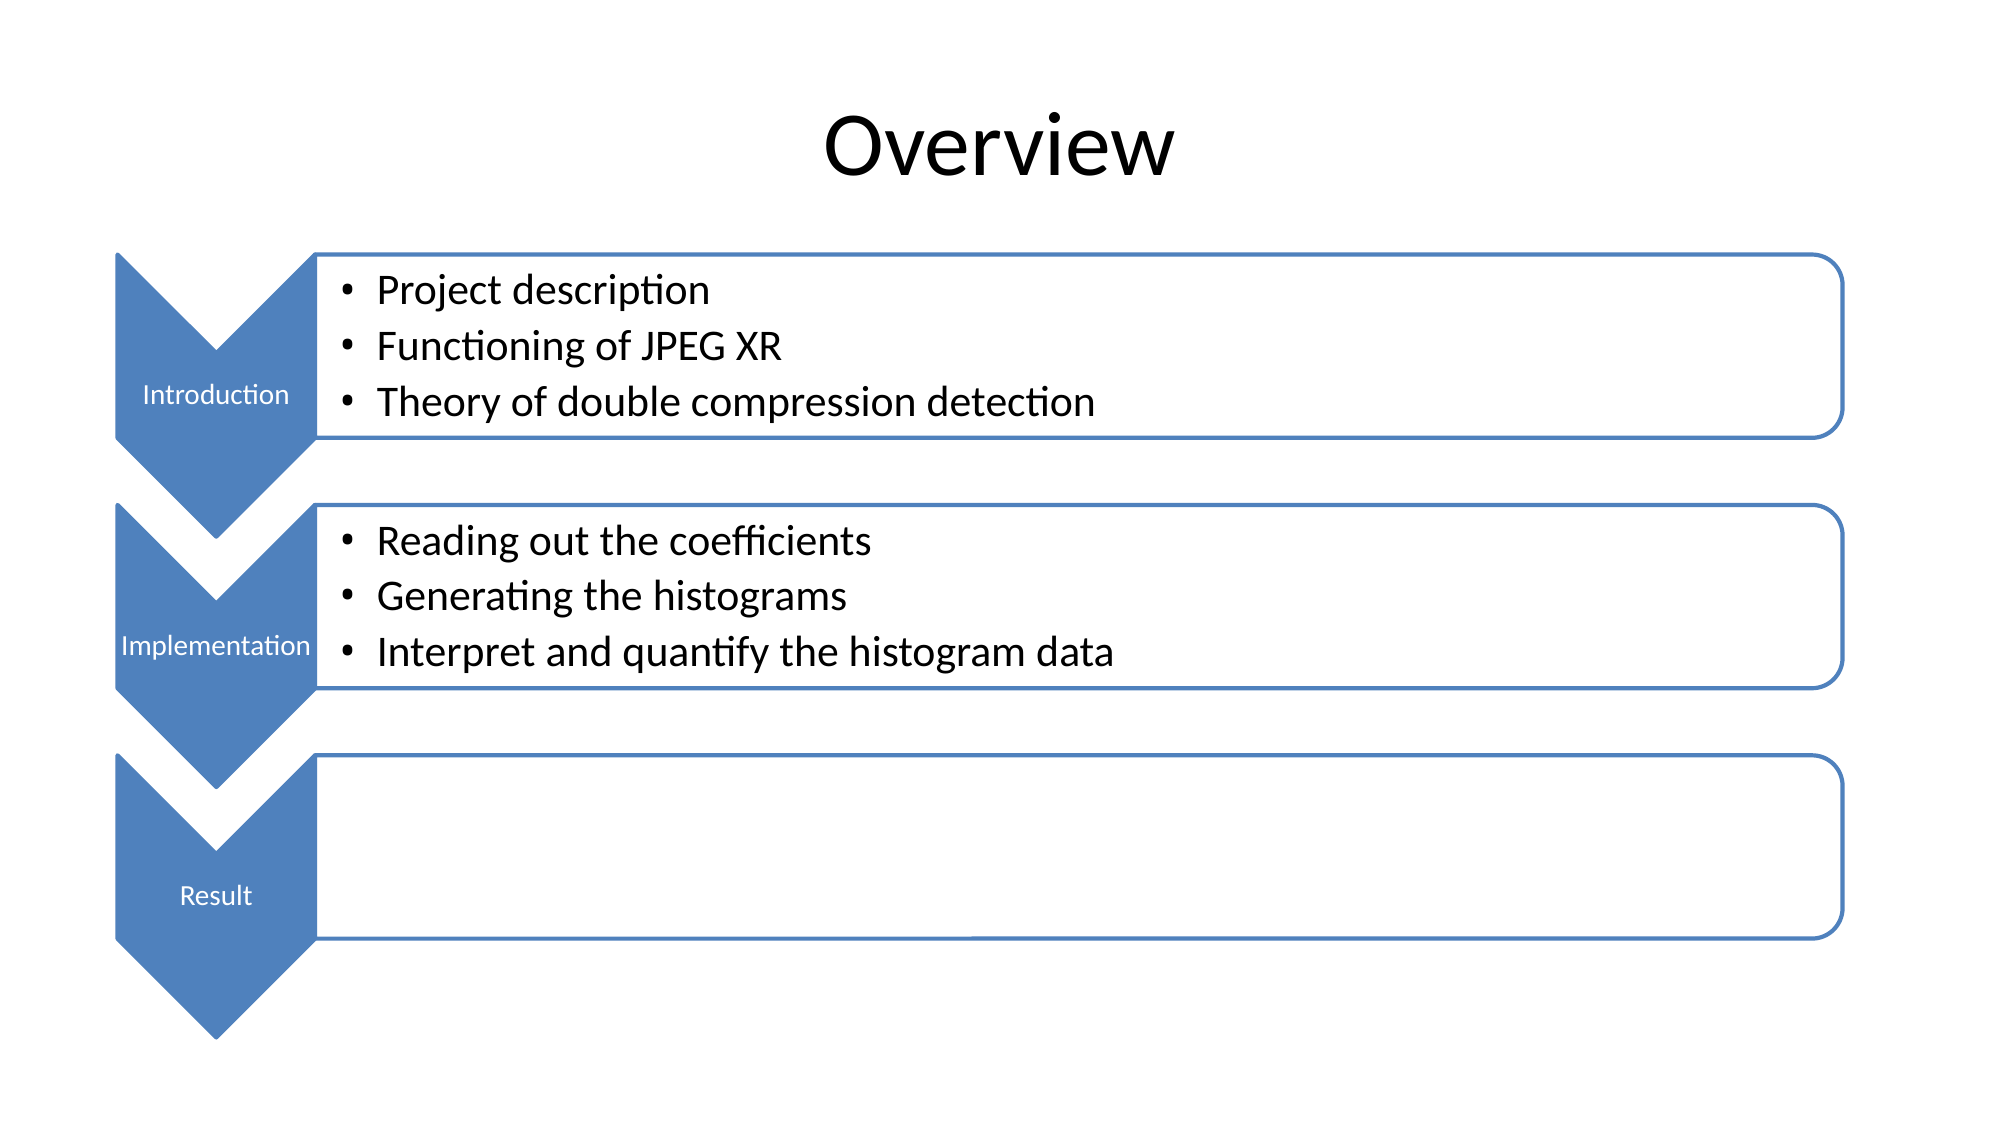

# Overview
Introduction
Project description
Functioning of JPEG XR
Theory of double compression detection
Implementation
Reading out the coefficients
Generating the histograms
Interpret and quantify the histogram data
Result